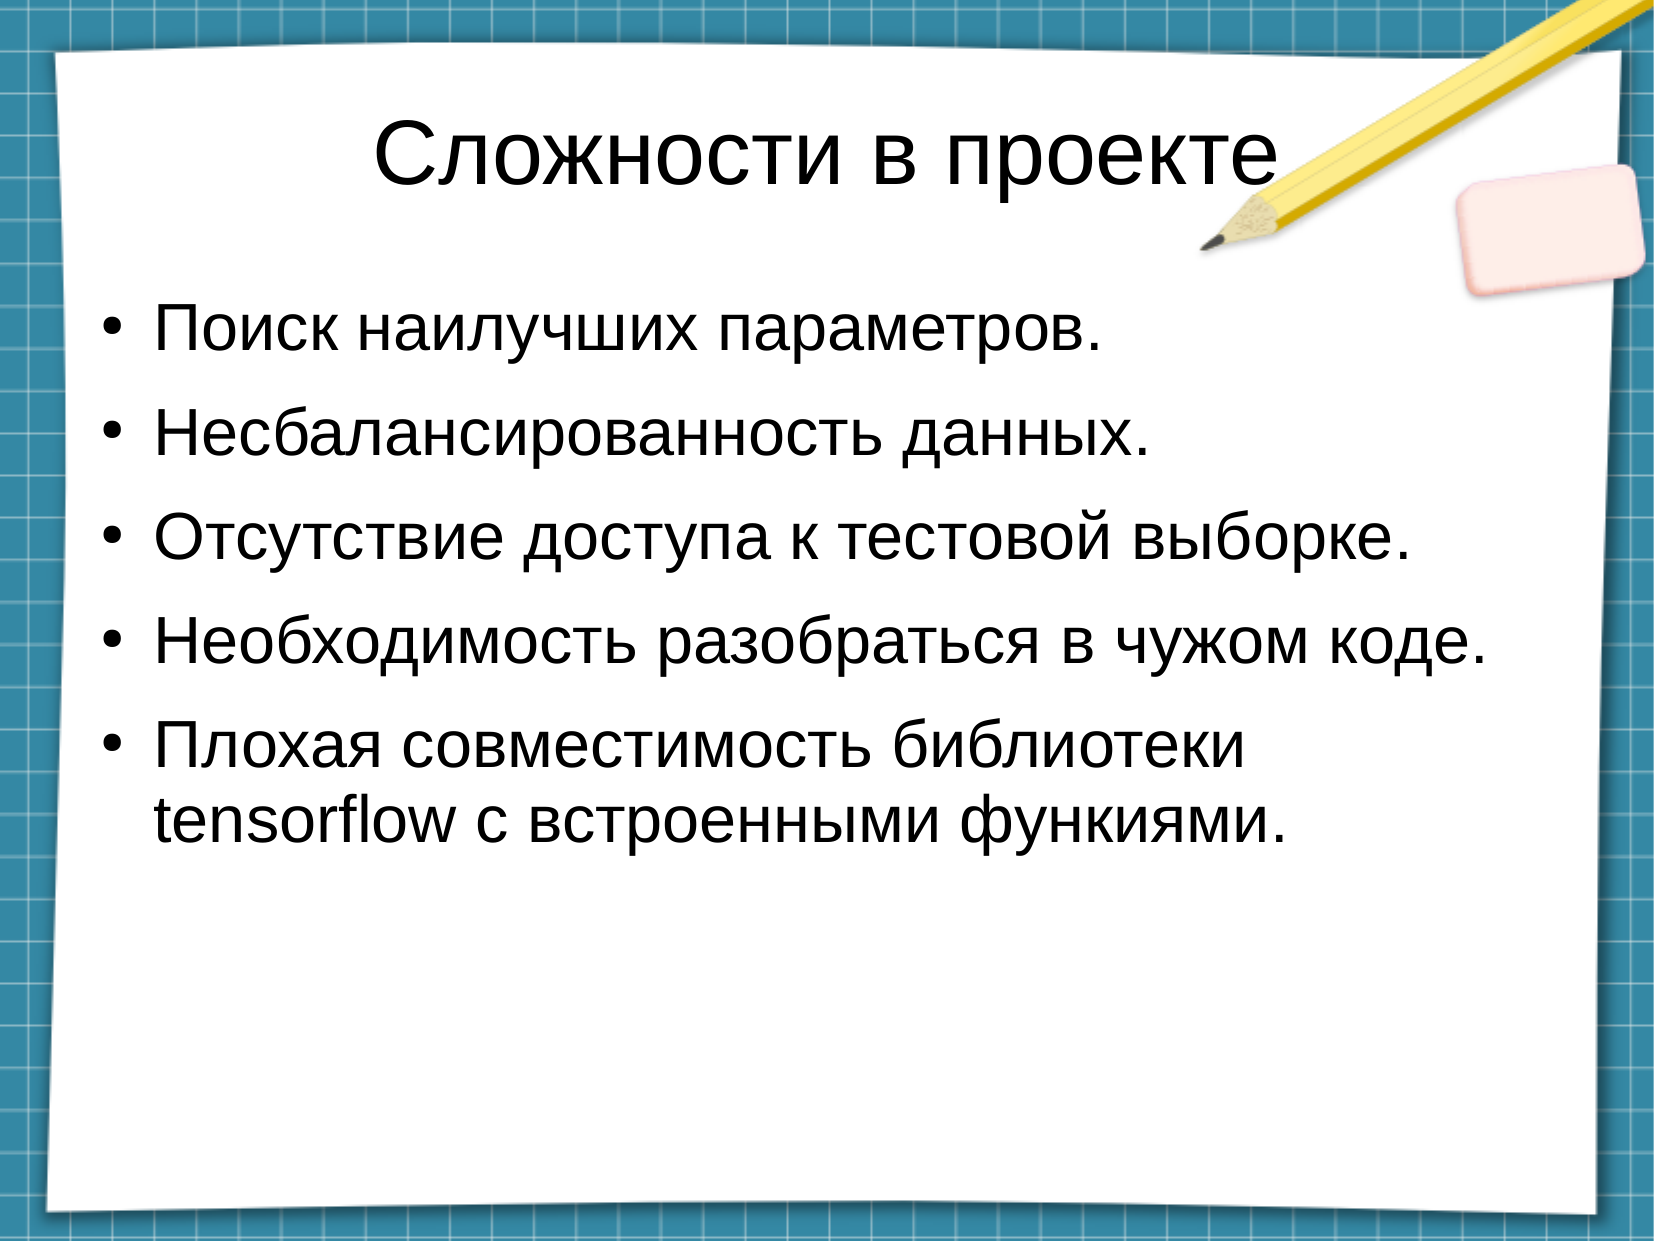

# Сложности в проекте
Поиск наилучших параметров.
Несбалансированность данных.
Отсутствие доступа к тестовой выборке.
Необходимость разобраться в чужом коде.
Плохая совместимость библиотеки tensorflow с встроенными функиями.